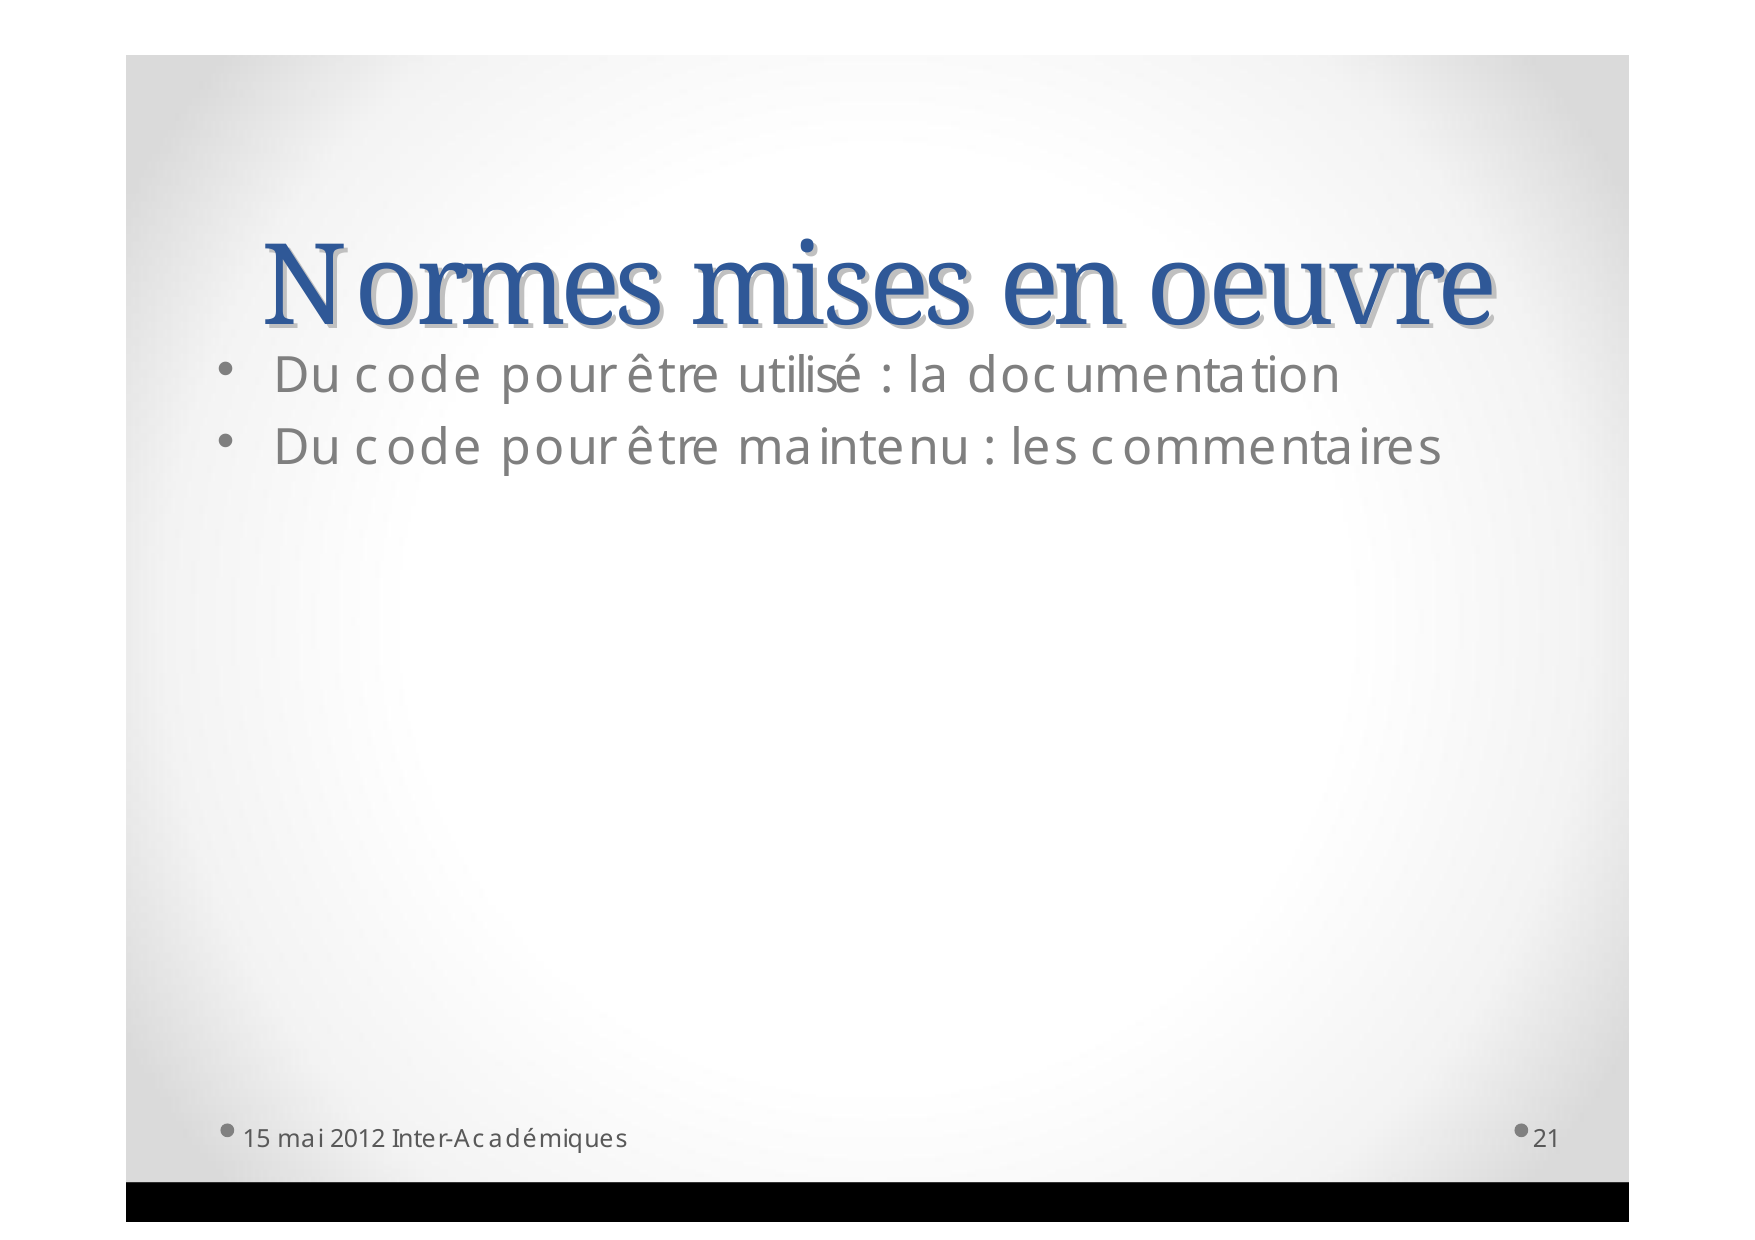

N
o
r
m
e
s
m
i
s
e
s
e
n
o
e
u
v
r
e
N
o
r
m
e
s
m
i
s
e
s
e
n
o
e
u
v
r
e
D
u
c
o
d
e
p
o
u
r
ê
t
r
e
u
t
i
l
i
s
é
:
l
a
d
o
c
u
m
e
n
t
a
t
i
o
n
•
D
u
c
o
d
e
p
o
u
r
ê
t
r
e
m
a
i
n
t
e
n
u
:
l
e
s
c
o
m
m
e
n
t
a
i
r
e
s
•
1
5
m
a
i
2
0
1
2
I
n
t
e
r
-
A
c
a
d
é
m
i
q
u
e
s
2
1